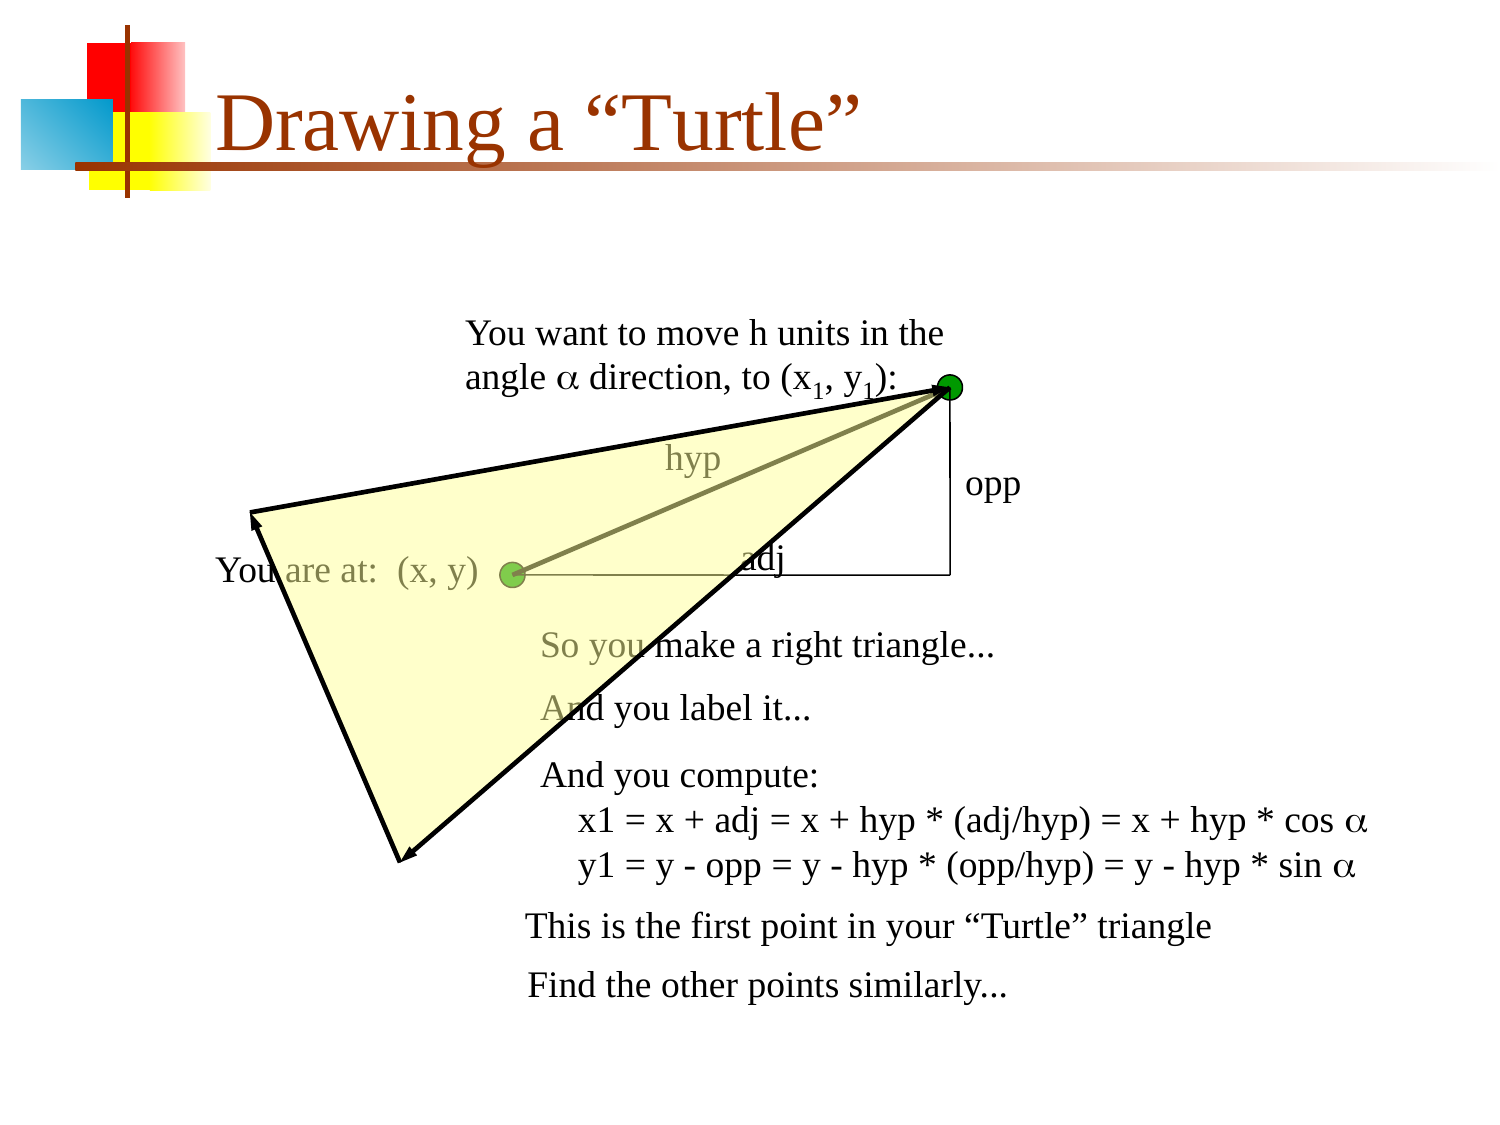

# Drawing a “Turtle”
You want to move h units in the
angle  direction, to (x1, y1):
hyp
opp
adj
You are at: (x, y)
So you make a right triangle...
And you label it...
And you compute:
 x1 = x + adj = x + hyp * (adj/hyp) = x + hyp * cos 
 y1 = y - opp = y - hyp * (opp/hyp) = y - hyp * sin 
This is the first point in your “Turtle” triangle
Find the other points similarly...